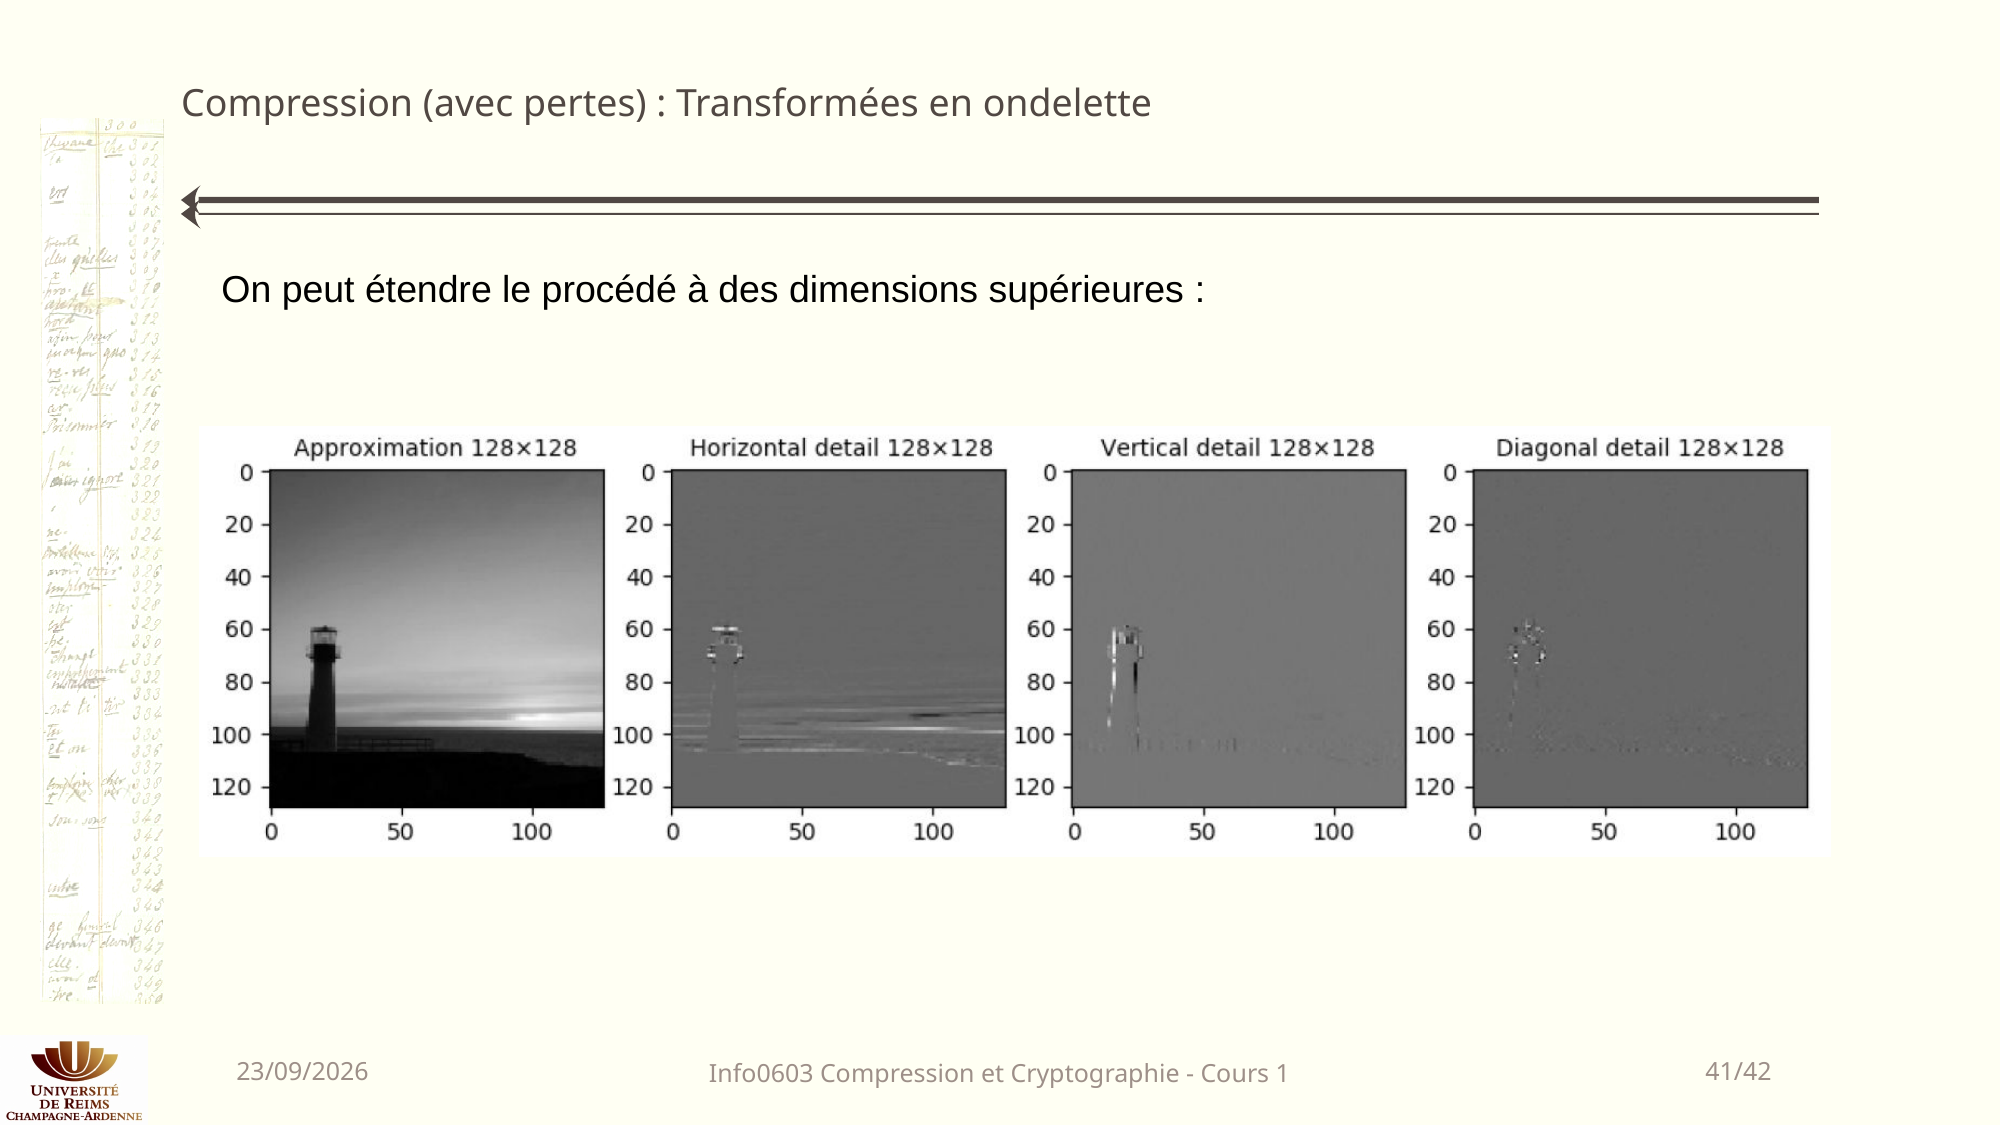

# Compression (avec pertes) : Transformées en ondelette
On peut étendre le procédé à des dimensions supérieures :